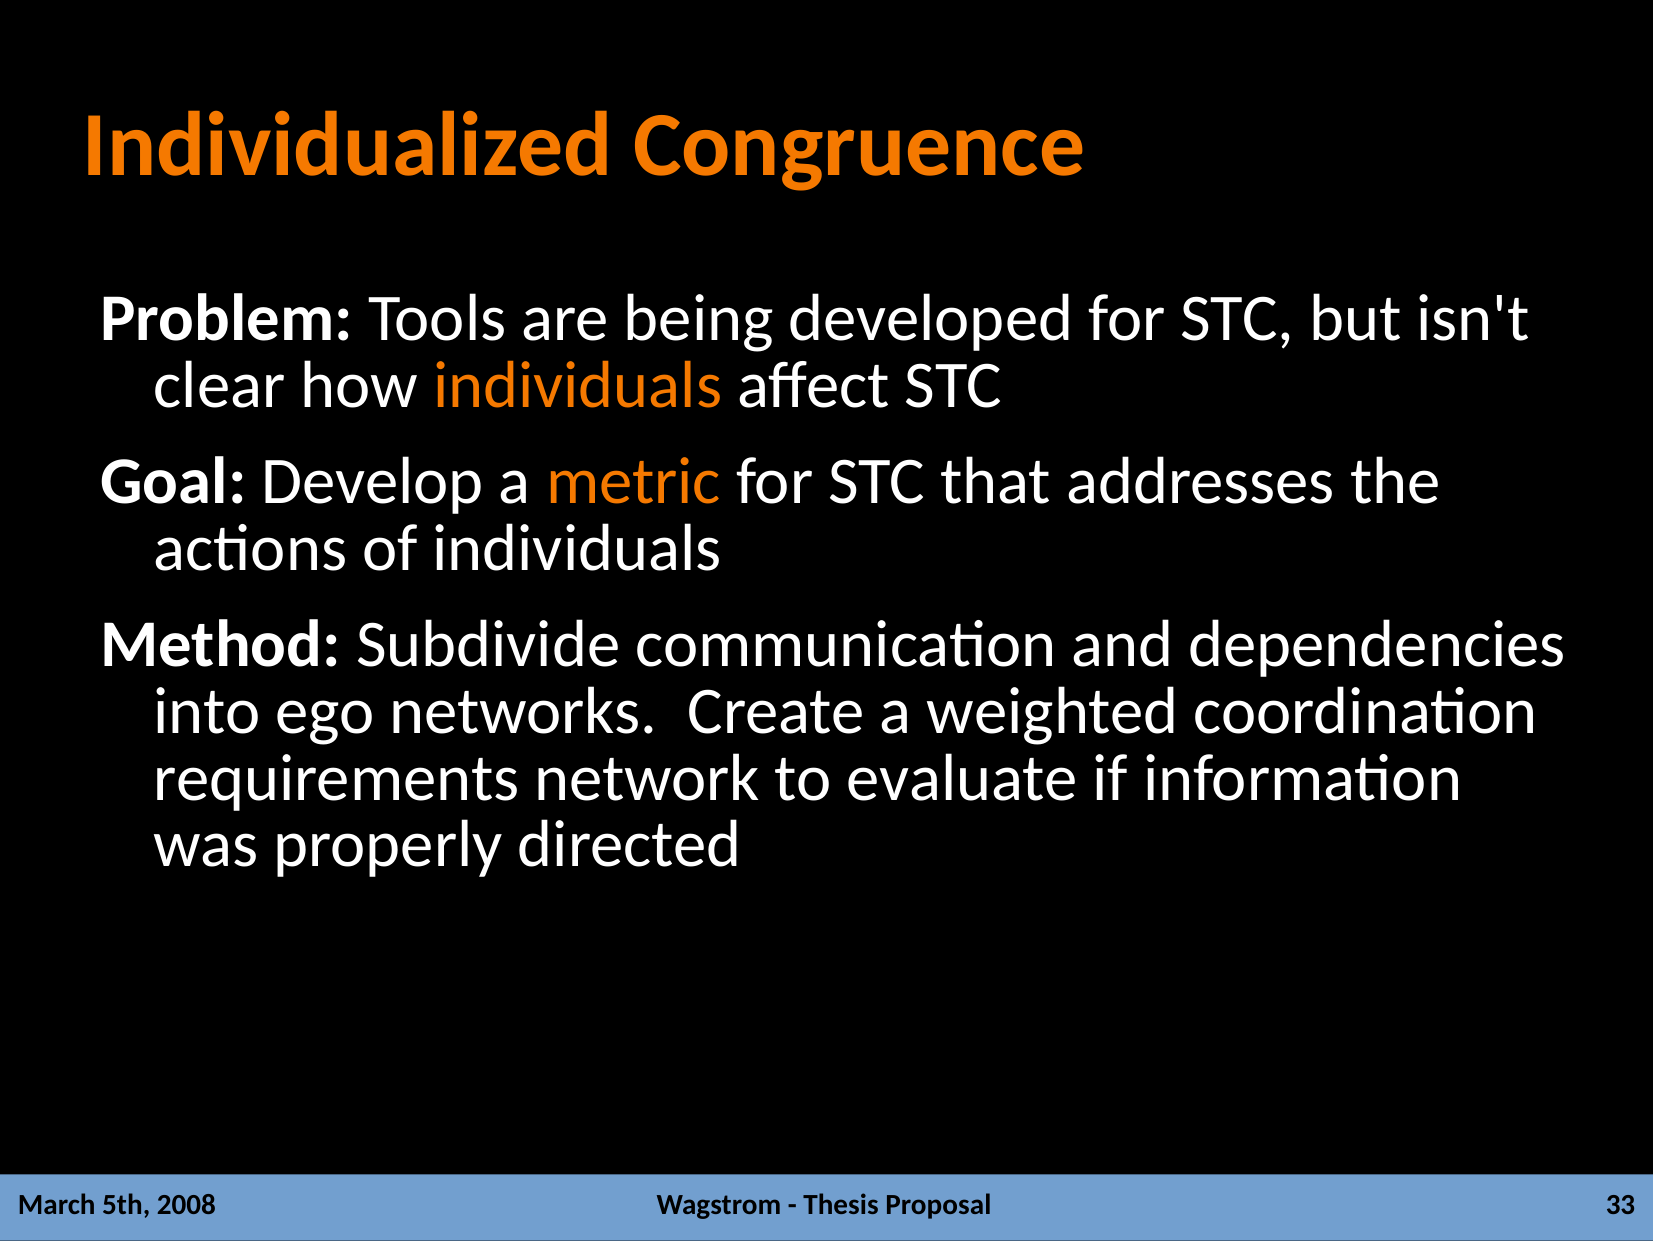

# Individualized Congruence
Problem: Tools are being developed for STC, but isn't clear how individuals affect STC
Goal: Develop a metric for STC that addresses the actions of individuals
Method: Subdivide communication and dependencies into ego networks. Create a weighted coordination requirements network to evaluate if information was properly directed
March 5th, 2008
Wagstrom - Thesis Proposal
33